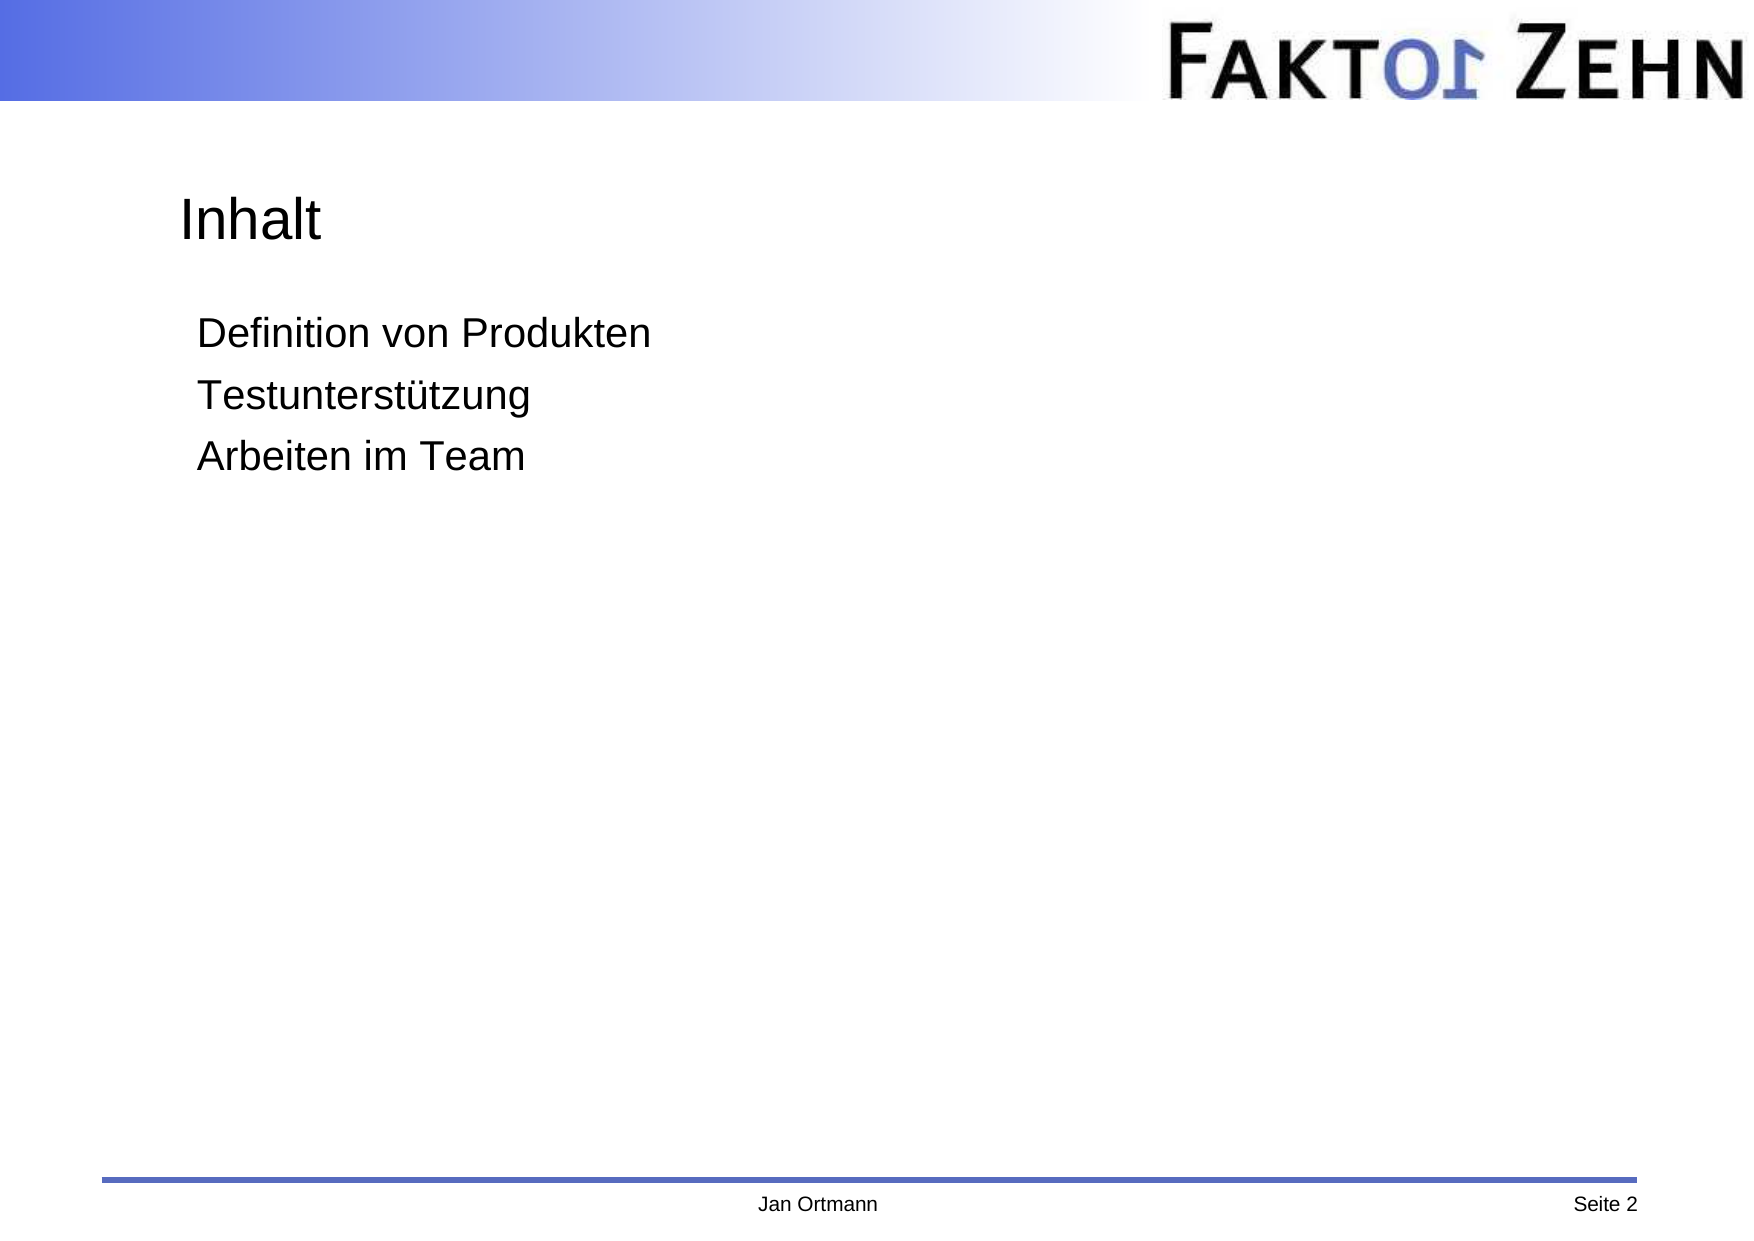

# Inhalt
Definition von Produkten
Testunterstützung
Arbeiten im Team